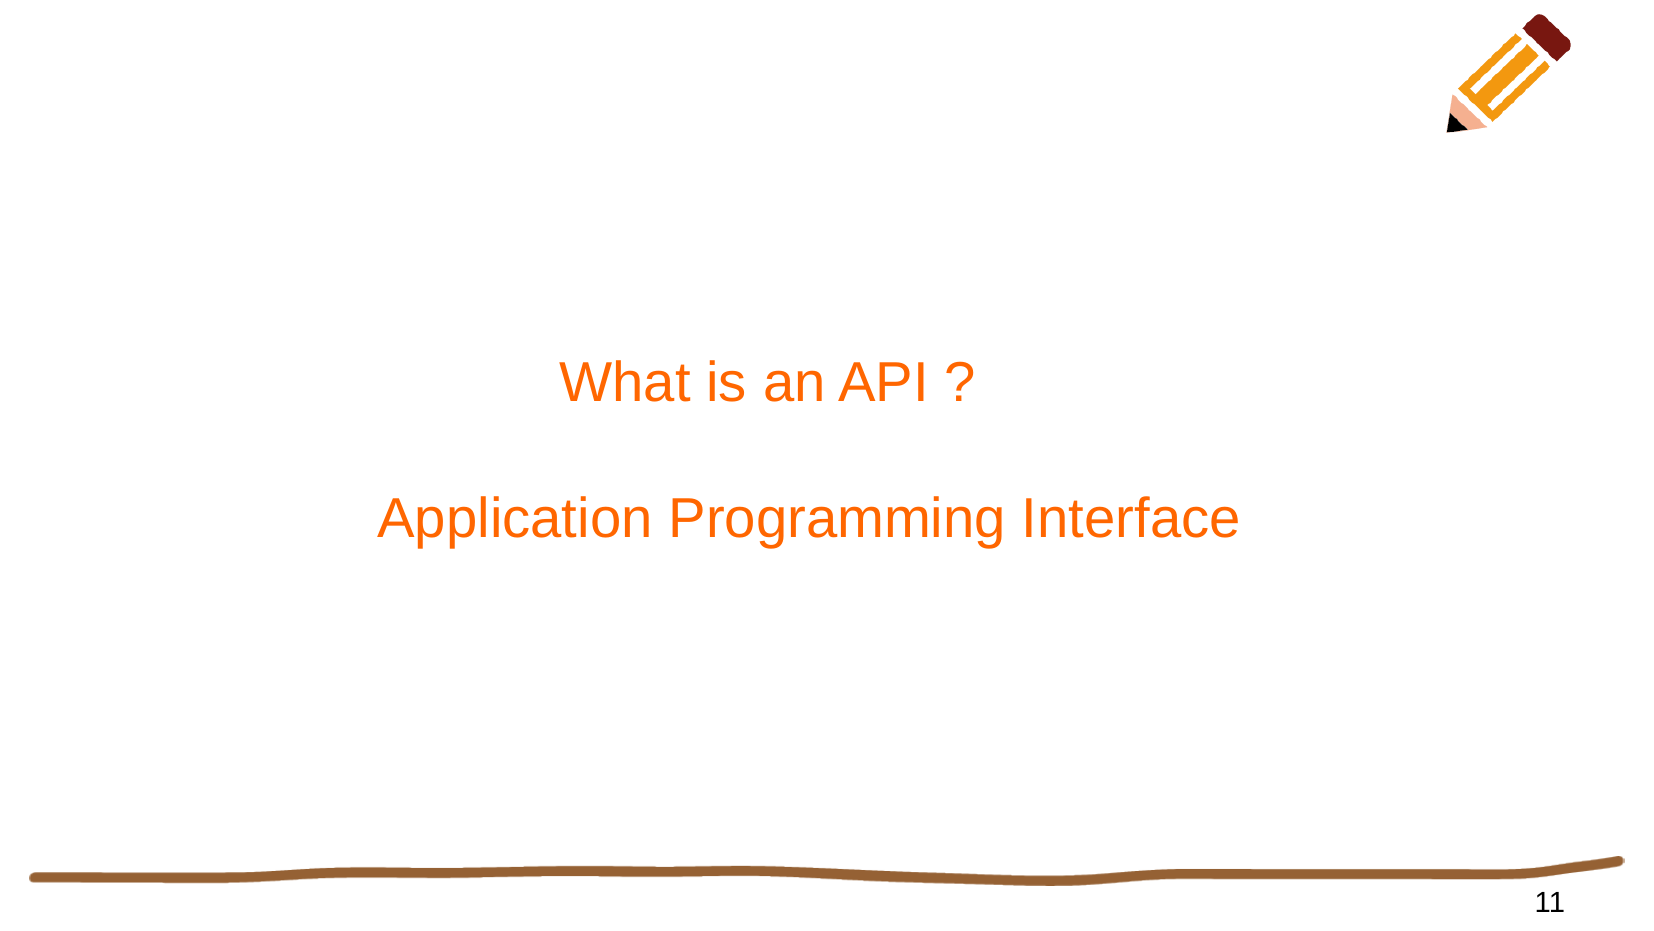

What is an API ?
# Application Programming Interface
11